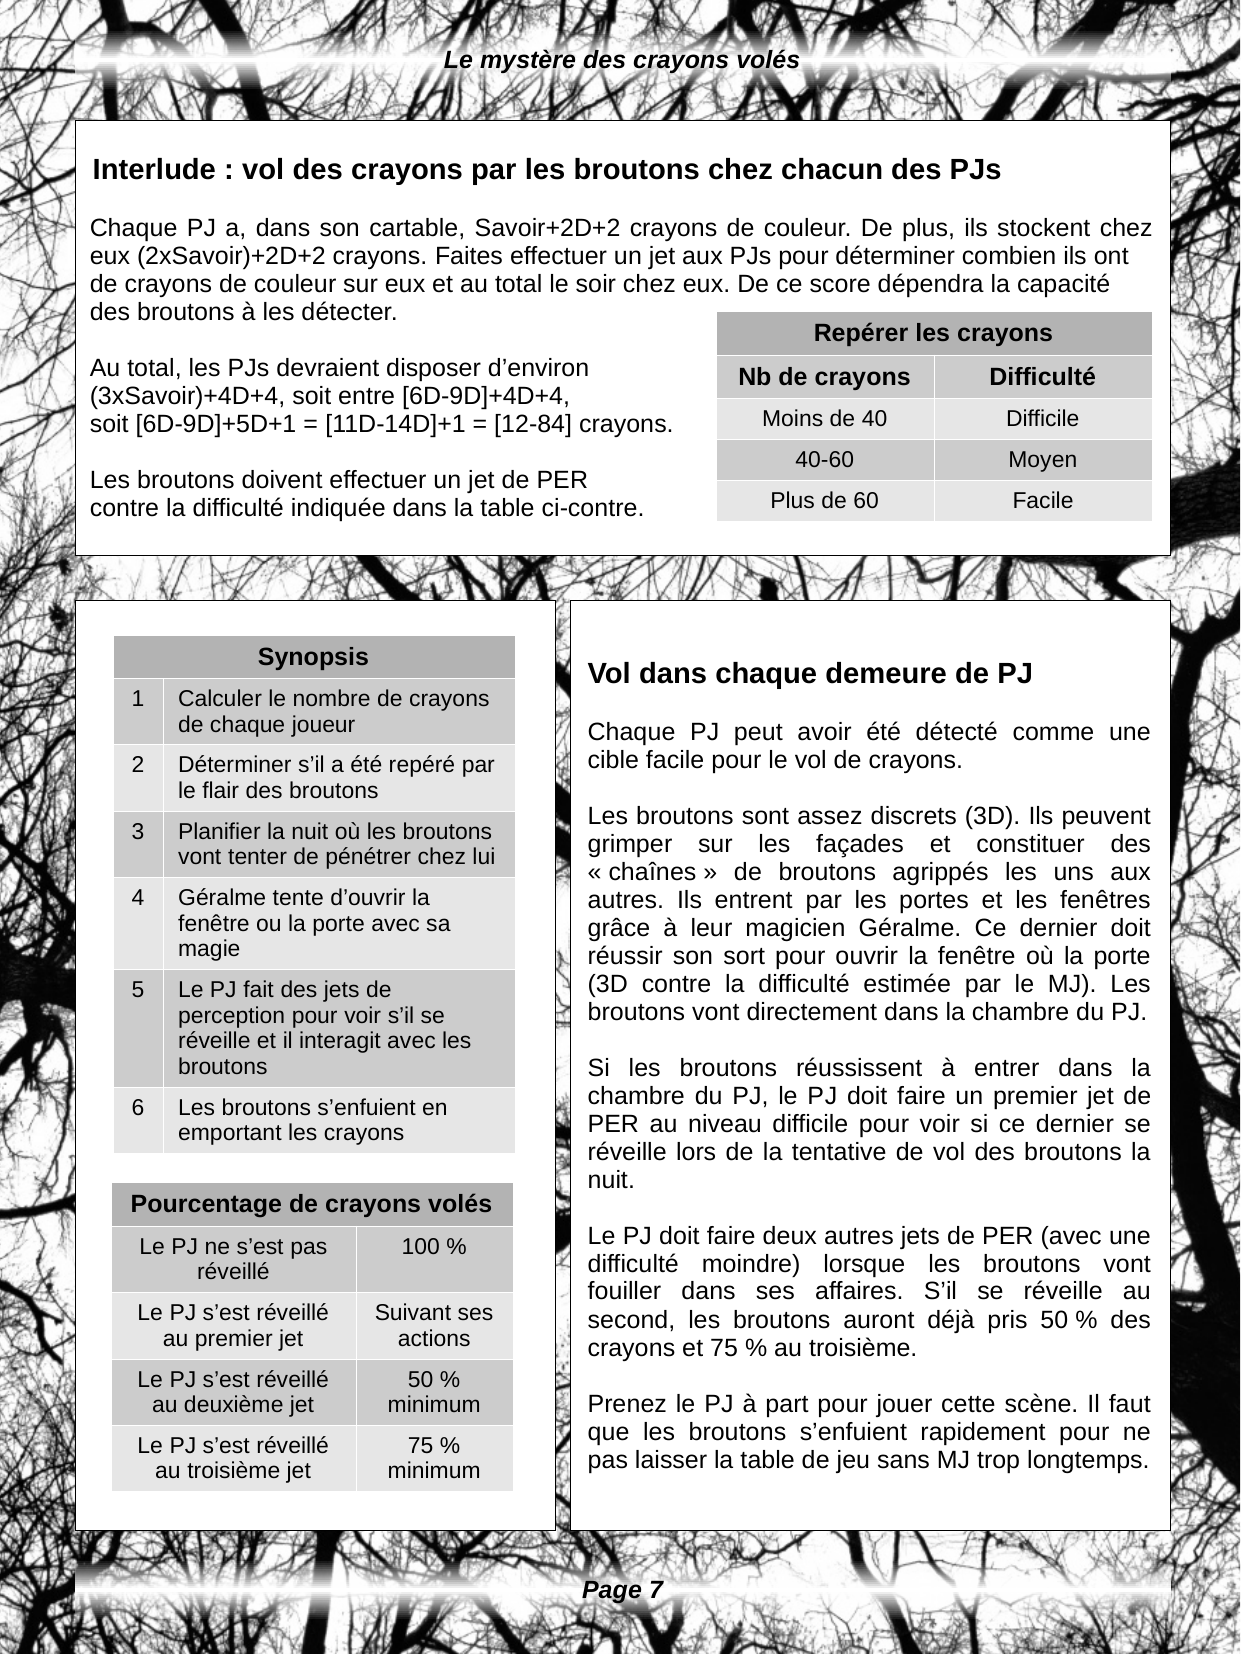

Le mystère des crayons volés
Interlude : vol des crayons par les broutons chez chacun des PJs
Chaque PJ a, dans son cartable, Savoir+2D+2 crayons de couleur. De plus, ils stockent chez eux (2xSavoir)+2D+2 crayons. Faites effectuer un jet aux PJs pour déterminer combien ils ont
de crayons de couleur sur eux et au total le soir chez eux. De ce score dépendra la capacité
des broutons à les détecter.
Au total, les PJs devraient disposer d’environ
(3xSavoir)+4D+4, soit entre [6D-9D]+4D+4,
soit [6D-9D]+5D+1 = [11D-14D]+1 = [12-84] crayons.
Les broutons doivent effectuer un jet de PER
contre la difficulté indiquée dans la table ci-contre.
| Repérer les crayons | |
| --- | --- |
| Nb de crayons | Difficulté |
| Moins de 40 | Difficile |
| 40-60 | Moyen |
| Plus de 60 | Facile |
Vol dans chaque demeure de PJ
Chaque PJ peut avoir été détecté comme une cible facile pour le vol de crayons.
Les broutons sont assez discrets (3D). Ils peuvent grimper sur les façades et constituer des « chaînes » de broutons agrippés les uns aux autres. Ils entrent par les portes et les fenêtres grâce à leur magicien Géralme. Ce dernier doit réussir son sort pour ouvrir la fenêtre où la porte (3D contre la difficulté estimée par le MJ). Les broutons vont directement dans la chambre du PJ.
Si les broutons réussissent à entrer dans la chambre du PJ, le PJ doit faire un premier jet de PER au niveau difficile pour voir si ce dernier se réveille lors de la tentative de vol des broutons la nuit.
Le PJ doit faire deux autres jets de PER (avec une difficulté moindre) lorsque les broutons vont fouiller dans ses affaires. S’il se réveille au second, les broutons auront déjà pris 50 % des crayons et 75 % au troisième.
Prenez le PJ à part pour jouer cette scène. Il faut que les broutons s’enfuient rapidement pour ne pas laisser la table de jeu sans MJ trop longtemps.
| Synopsis | |
| --- | --- |
| 1 | Calculer le nombre de crayons de chaque joueur |
| 2 | Déterminer s’il a été repéré par le flair des broutons |
| 3 | Planifier la nuit où les broutons vont tenter de pénétrer chez lui |
| 4 | Géralme tente d’ouvrir la fenêtre ou la porte avec sa magie |
| 5 | Le PJ fait des jets de perception pour voir s’il se réveille et il interagit avec les broutons |
| 6 | Les broutons s’enfuient en emportant les crayons |
| Pourcentage de crayons volés | |
| --- | --- |
| Le PJ ne s’est pas réveillé | 100 % |
| Le PJ s’est réveillé au premier jet | Suivant ses actions |
| Le PJ s’est réveillé au deuxième jet | 50 % minimum |
| Le PJ s’est réveillé au troisième jet | 75 % minimum |
Page 7